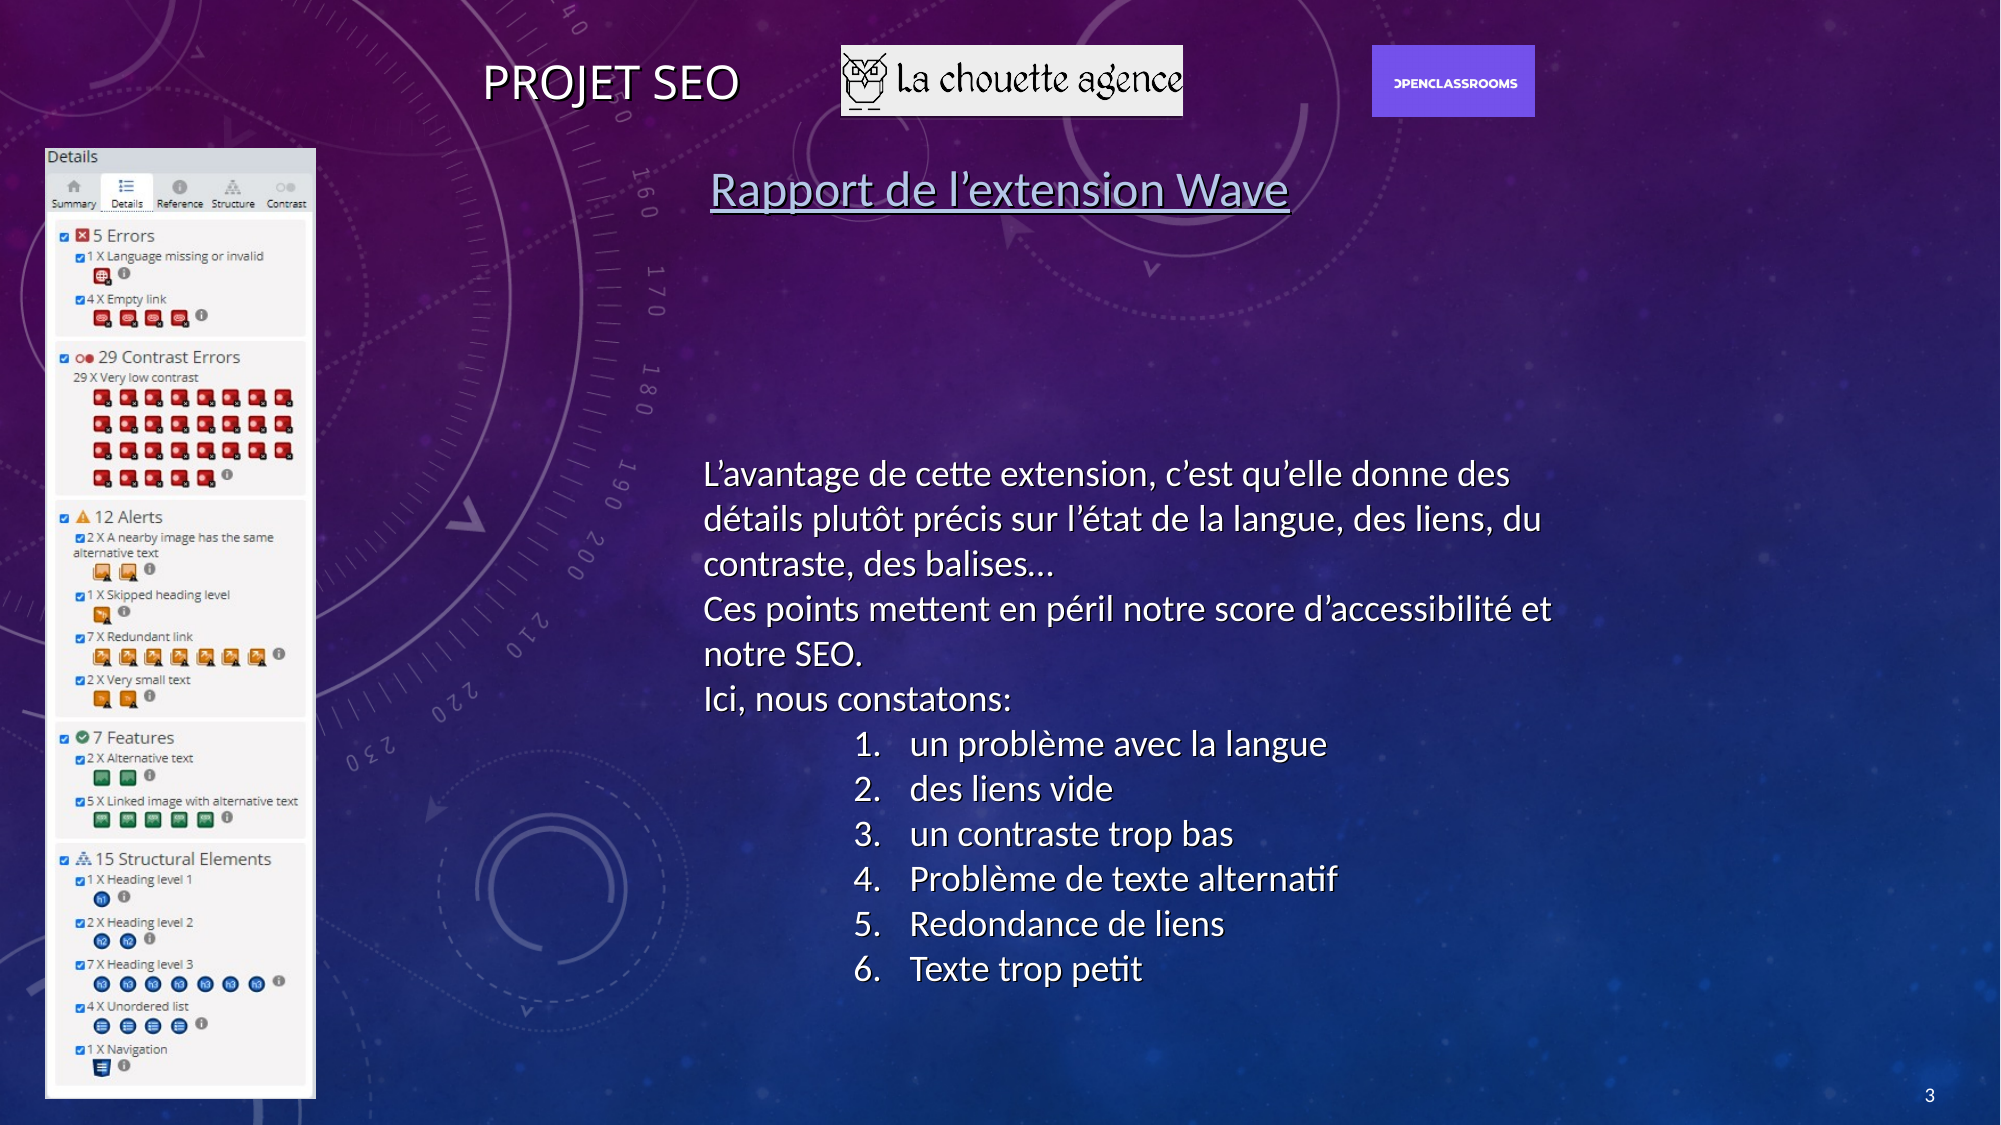

# Projet SEO					 avec
Rapport de l’extension Wave
L’avantage de cette extension, c’est qu’elle donne des détails plutôt précis sur l’état de la langue, des liens, du contraste, des balises…
Ces points mettent en péril notre score d’accessibilité et notre SEO.
Ici, nous constatons:
un problème avec la langue
des liens vide
un contraste trop bas
Problème de texte alternatif
Redondance de liens
Texte trop petit
3